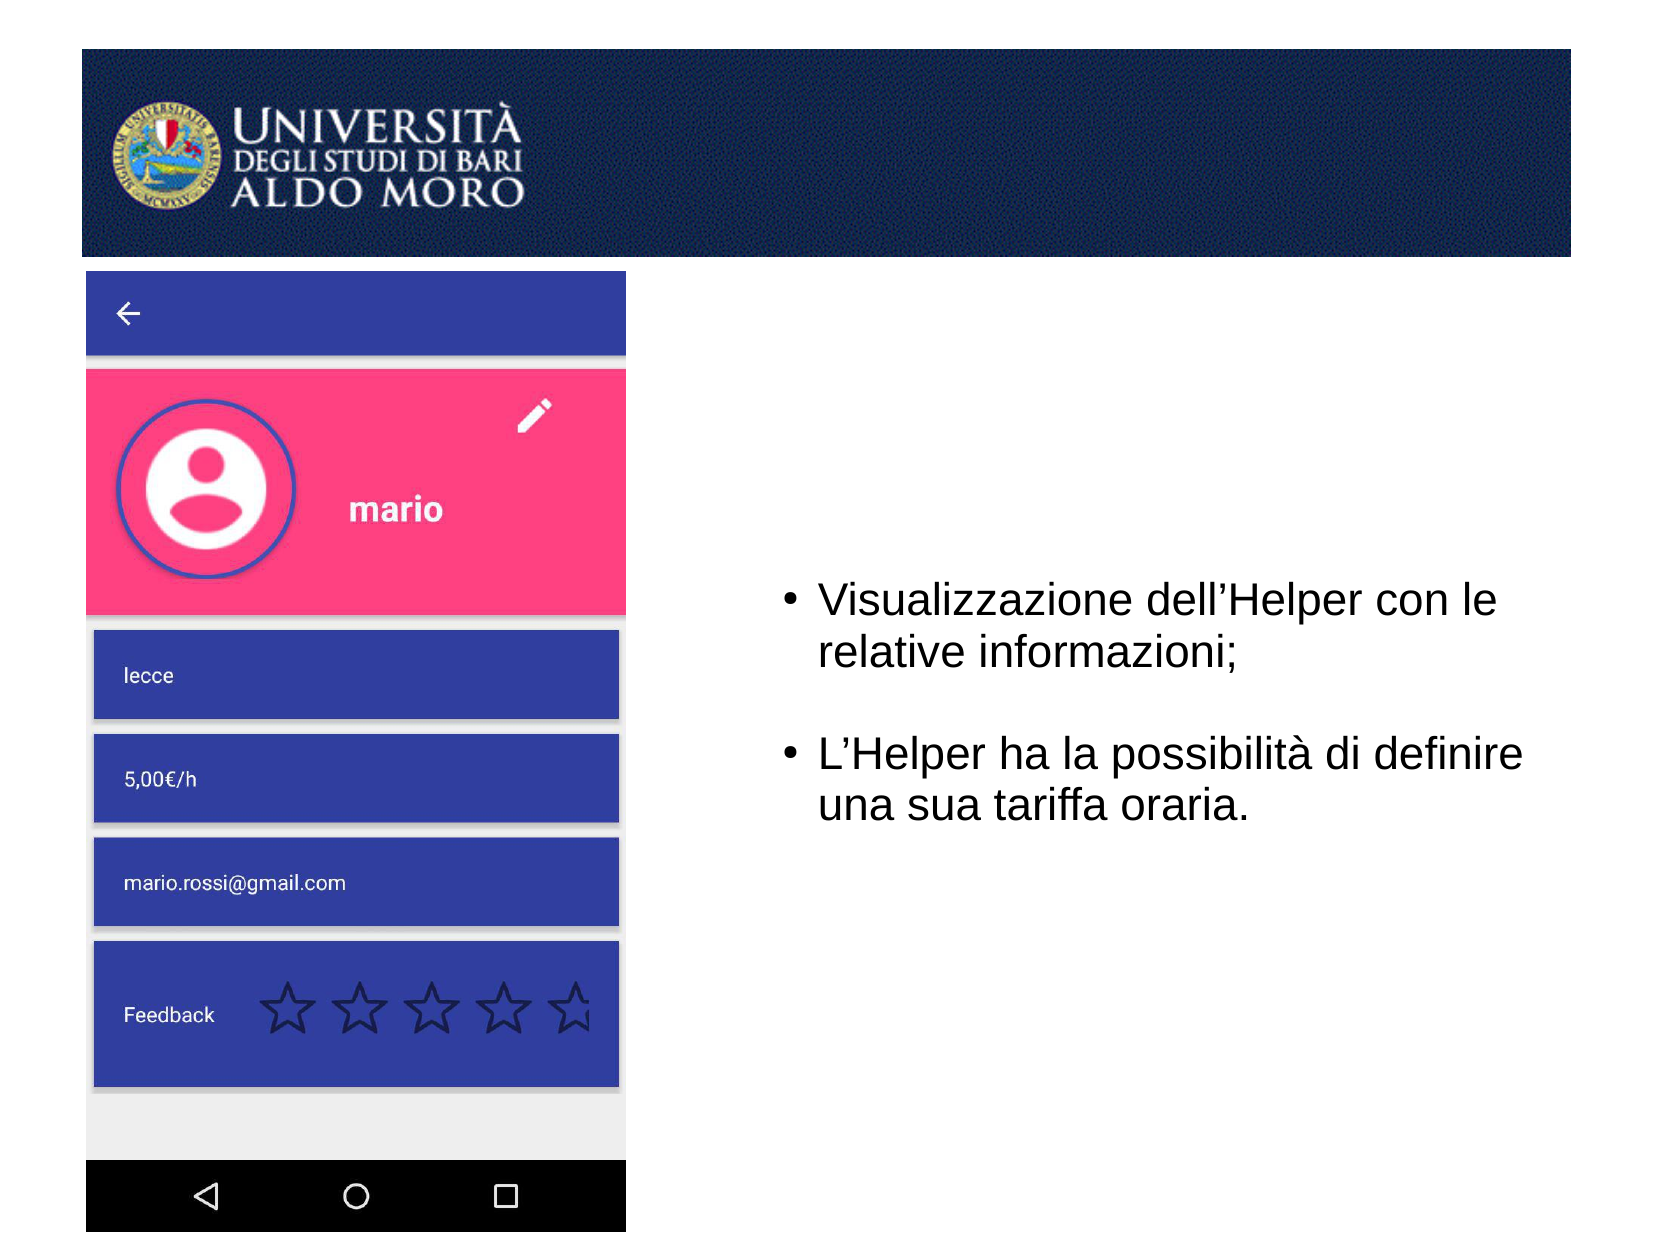

#
Visualizzazione dell’Helper con le relative informazioni;
L’Helper ha la possibilità di definire una sua tariffa oraria.